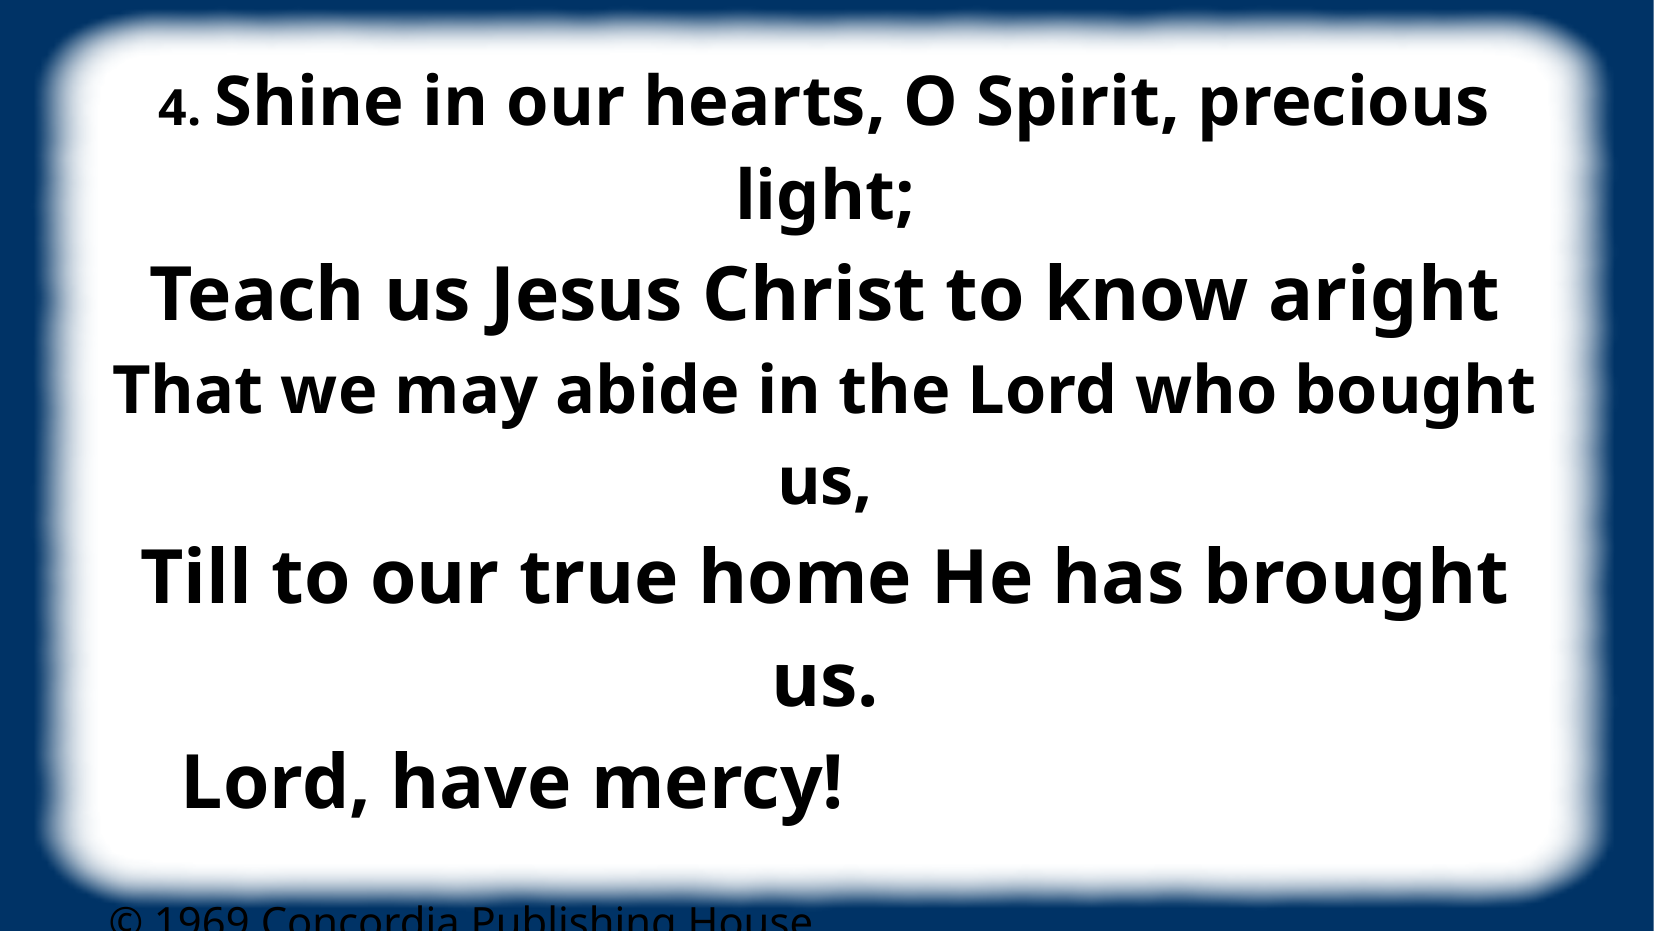

4. Shine in our hearts, O Spirit, precious light;
Teach us Jesus Christ to know aright
That we may abide in the Lord who bought us,
Till to our true home He has brought us.
Lord, have mercy!
© 1969 Concordia Publishing House.
Used by permission:
LSB Hymn License
.NET, no. 100011038.